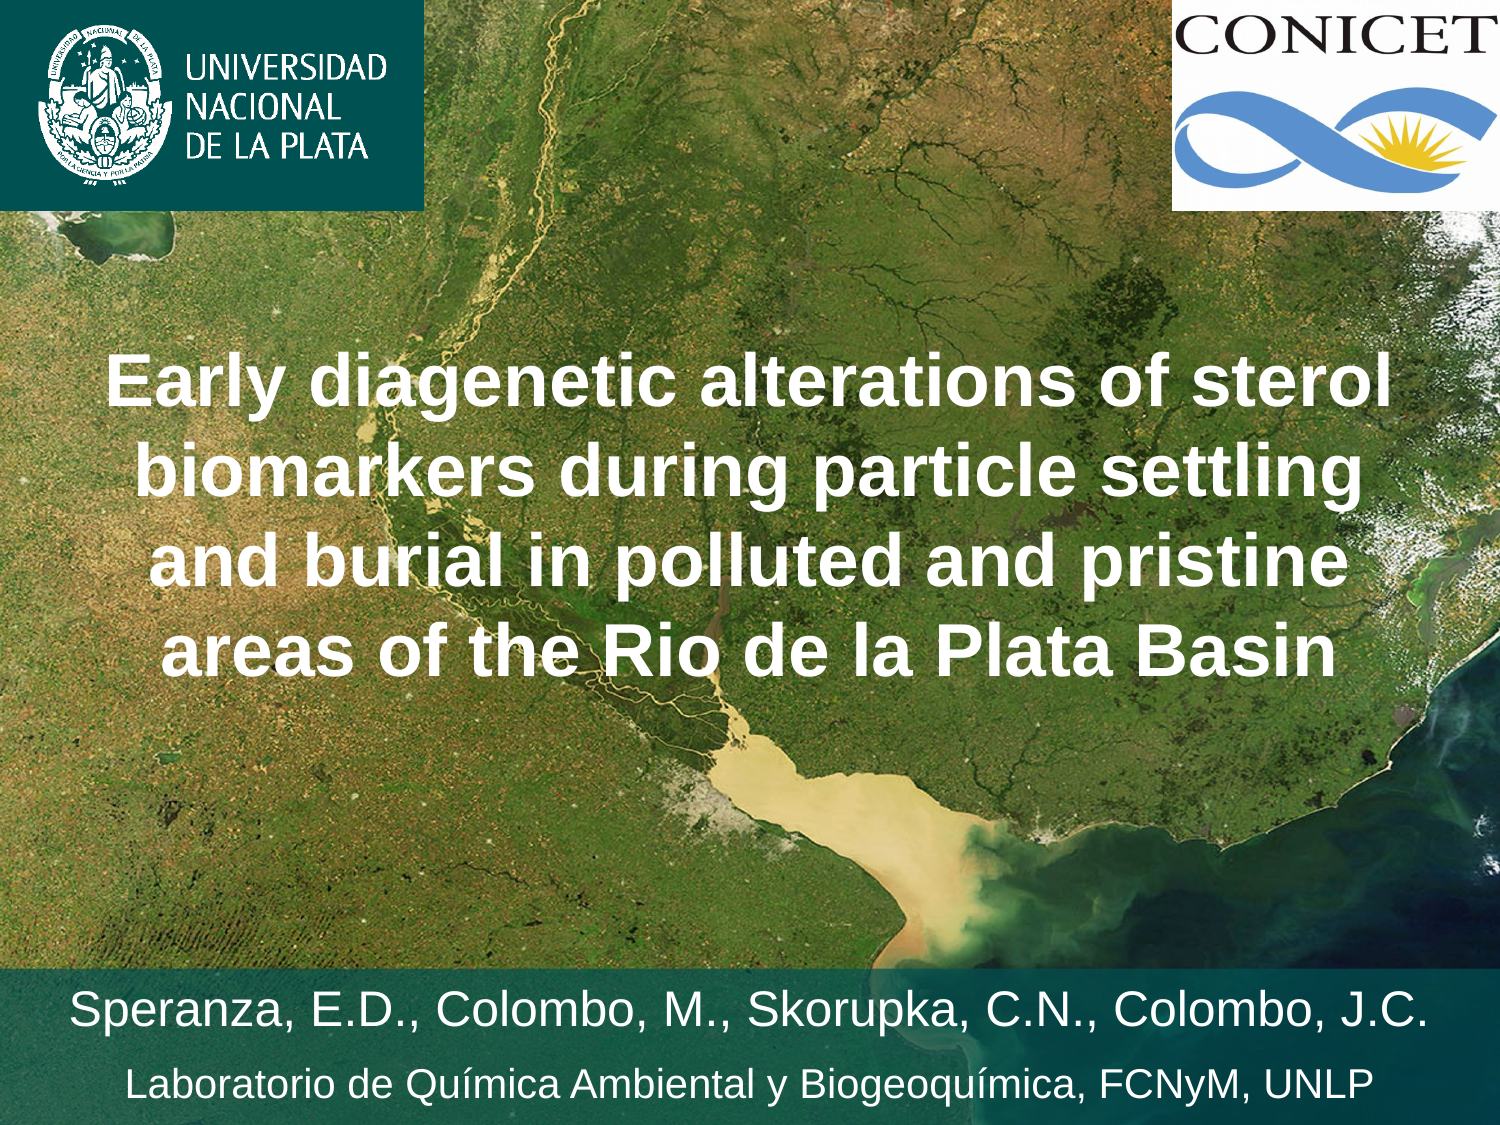

Early diagenetic alterations of sterol biomarkers during particle settling and burial in polluted and pristine areas of the Rio de la Plata Basin
Speranza, E.D., Colombo, M., Skorupka, C.N., Colombo, J.C.
Laboratorio de Química Ambiental y Biogeoquímica, FCNyM, UNLP